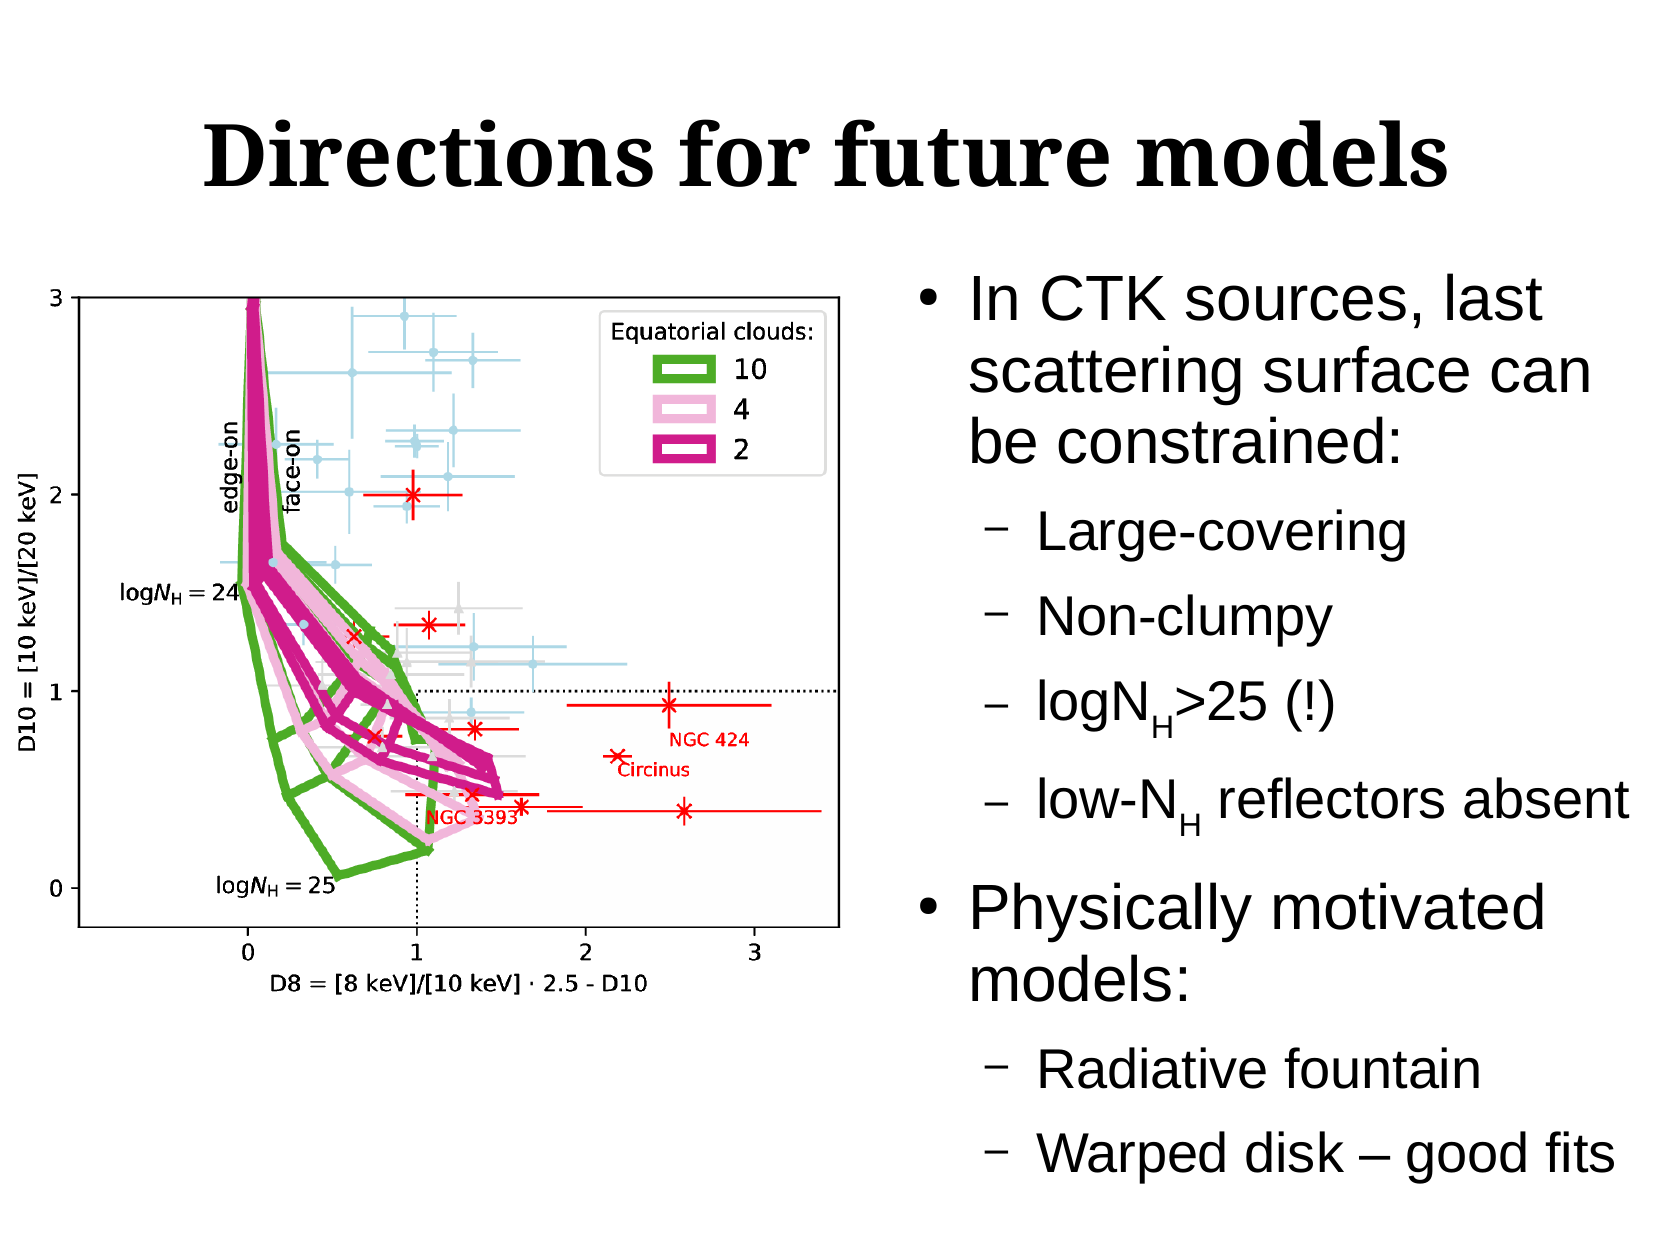

# Directions for future models
In CTK sources, last scattering surface can be constrained:
Large-covering
Non-clumpy
logNH>25 (!)
low-NH reflectors absent
Physically motivated models:
Radiative fountain
Warped disk – good fits